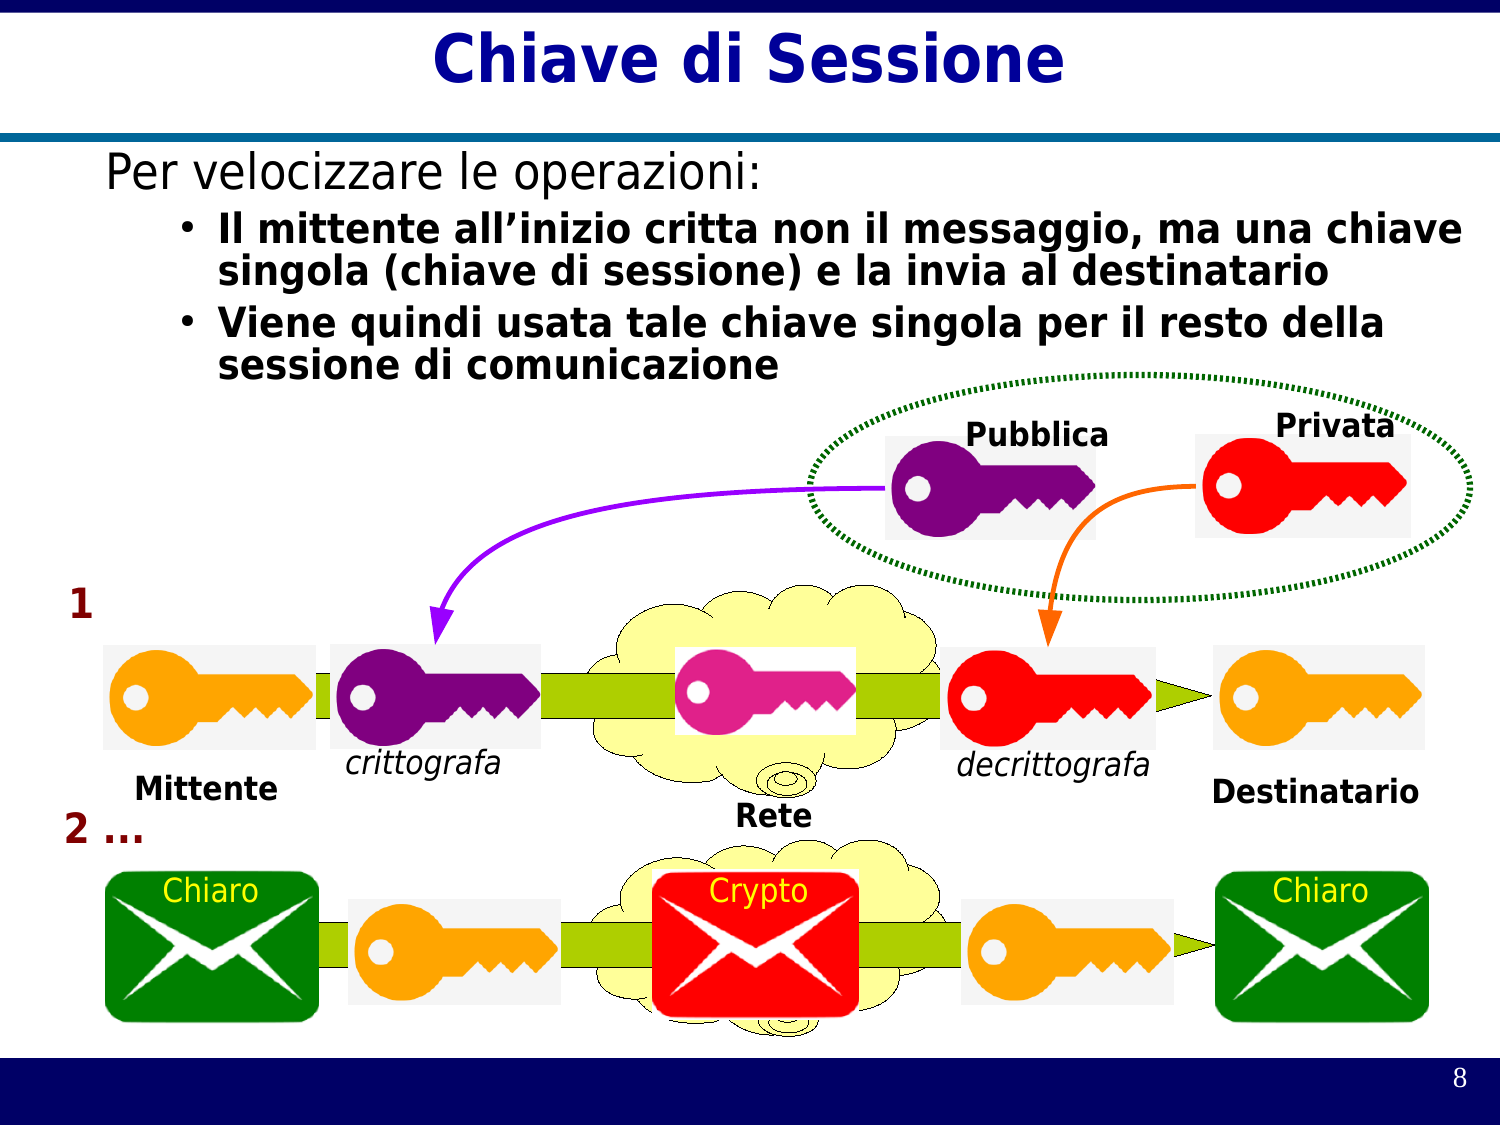

# Chiave di Sessione
Per velocizzare le operazioni:
Il mittente all’inizio critta non il messaggio, ma una chiave singola (chiave di sessione) e la invia al destinatario
Viene quindi usata tale chiave singola per il resto della sessione di comunicazione
Privata
Pubblica
1
crittografa
decrittografa
Mittente
Destinatario
Rete
2 ...
Chiaro
Crypto
Chiaro